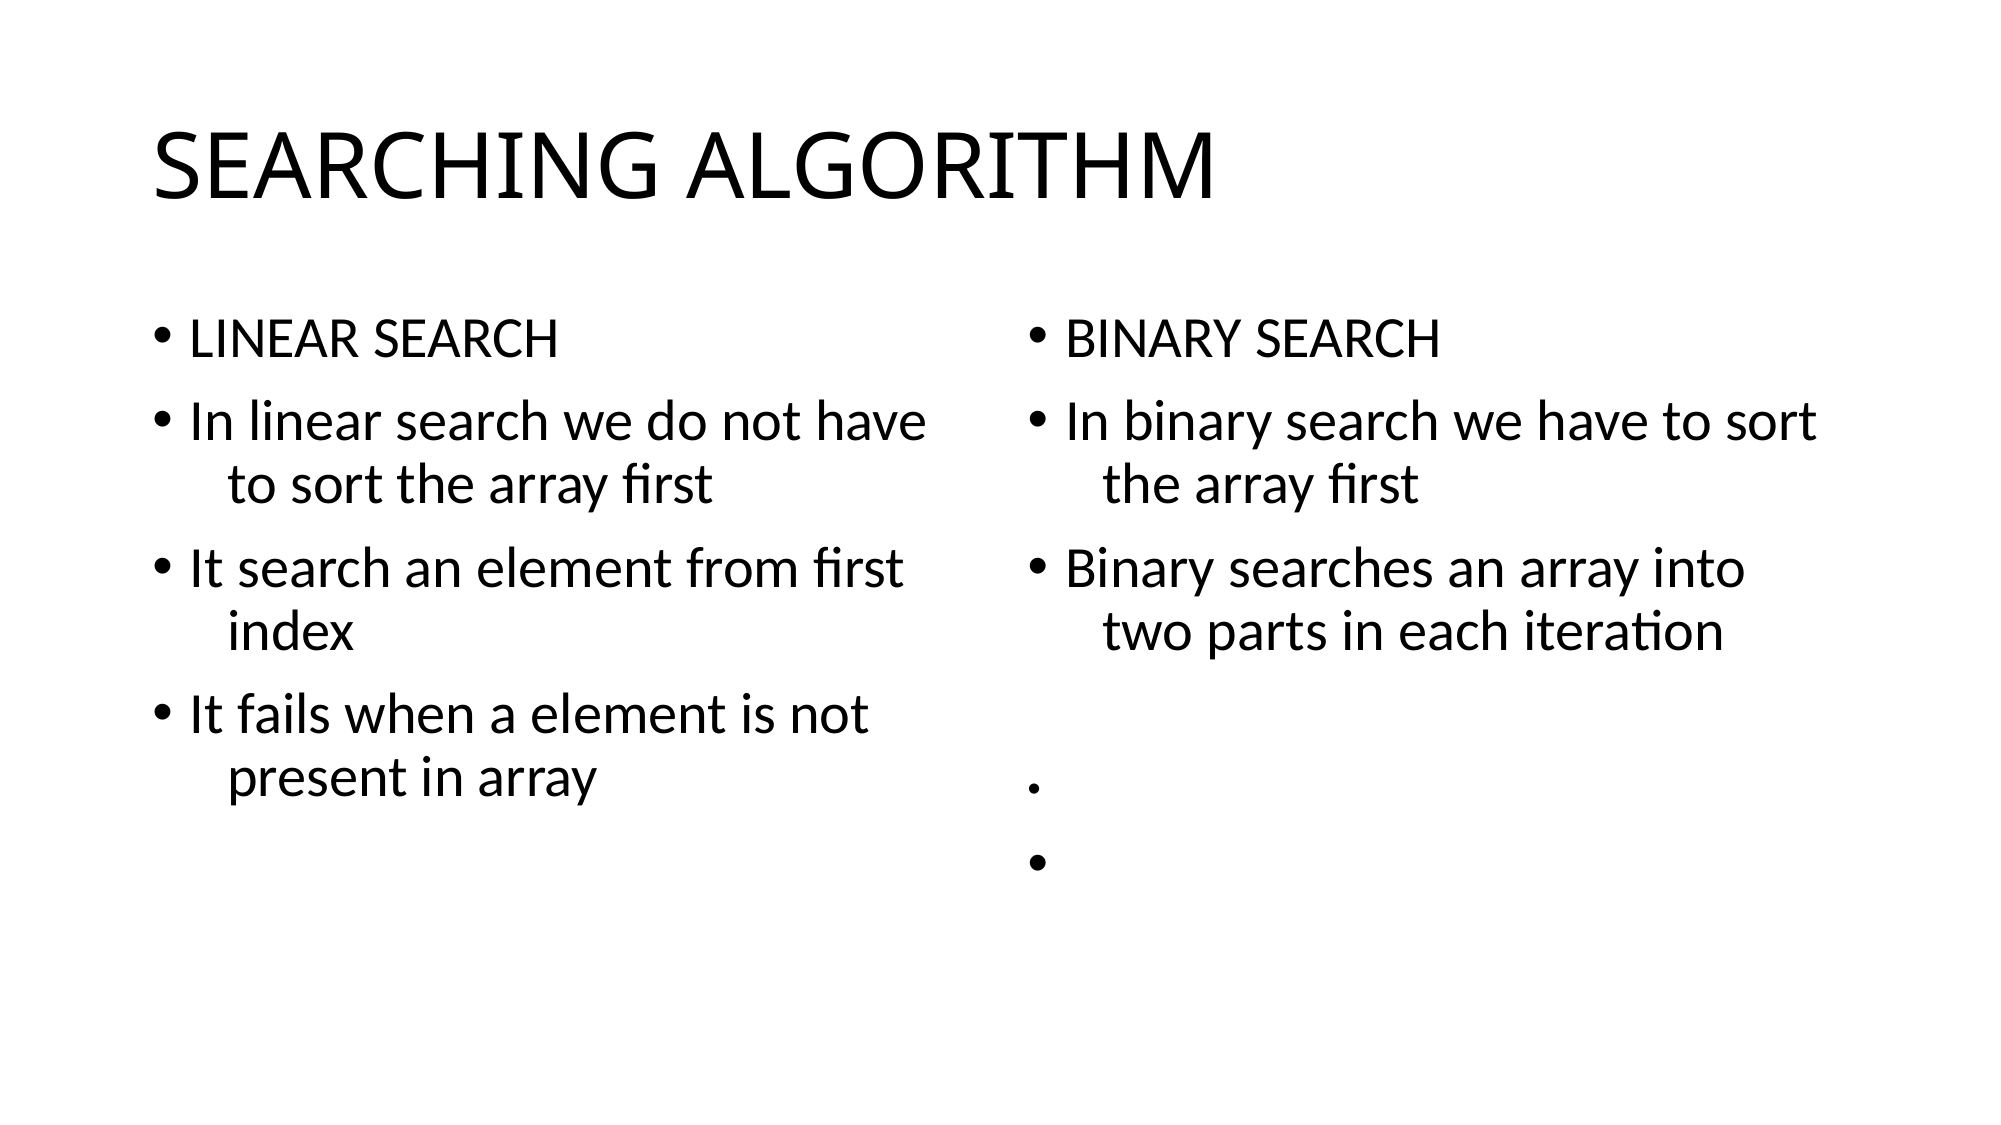

# SEARCHING ALGORITHM
LINEAR SEARCH
In linear search we do not have to sort the array first
It search an element from first index
It fails when a element is not present in array
BINARY SEARCH
In binary search we have to sort the array first
Binary searches an array into two parts in each iteration